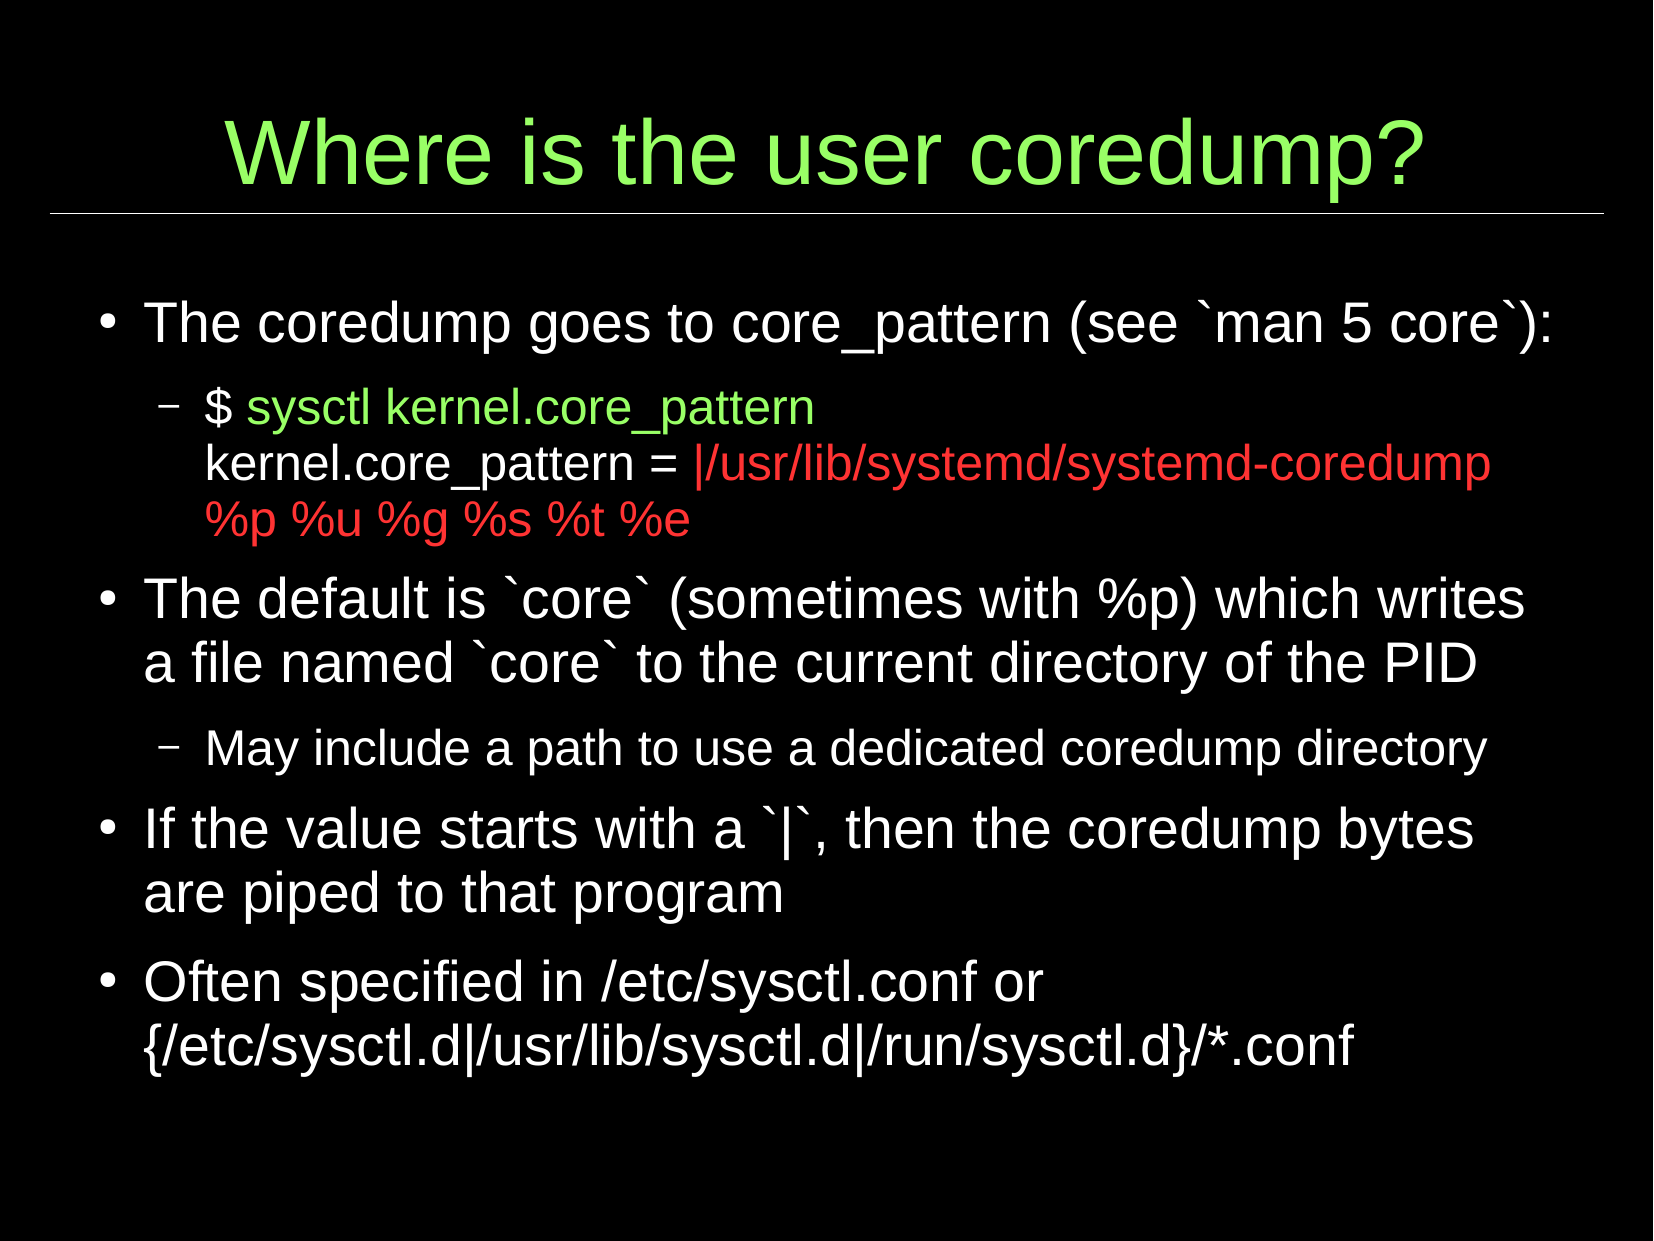

# Where is the user coredump?
The coredump goes to core_pattern (see `man 5 core`):
$ sysctl kernel.core_pattern
kernel.core_pattern = |/usr/lib/systemd/systemd-coredump %p %u %g %s %t %e
The default is `core` (sometimes with %p) which writes a file named `core` to the current directory of the PID
May include a path to use a dedicated coredump directory
If the value starts with a `|`, then the coredump bytes are piped to that program
Often specified in /etc/sysctl.conf or {/etc/sysctl.d|/usr/lib/sysctl.d|/run/sysctl.d}/*.conf